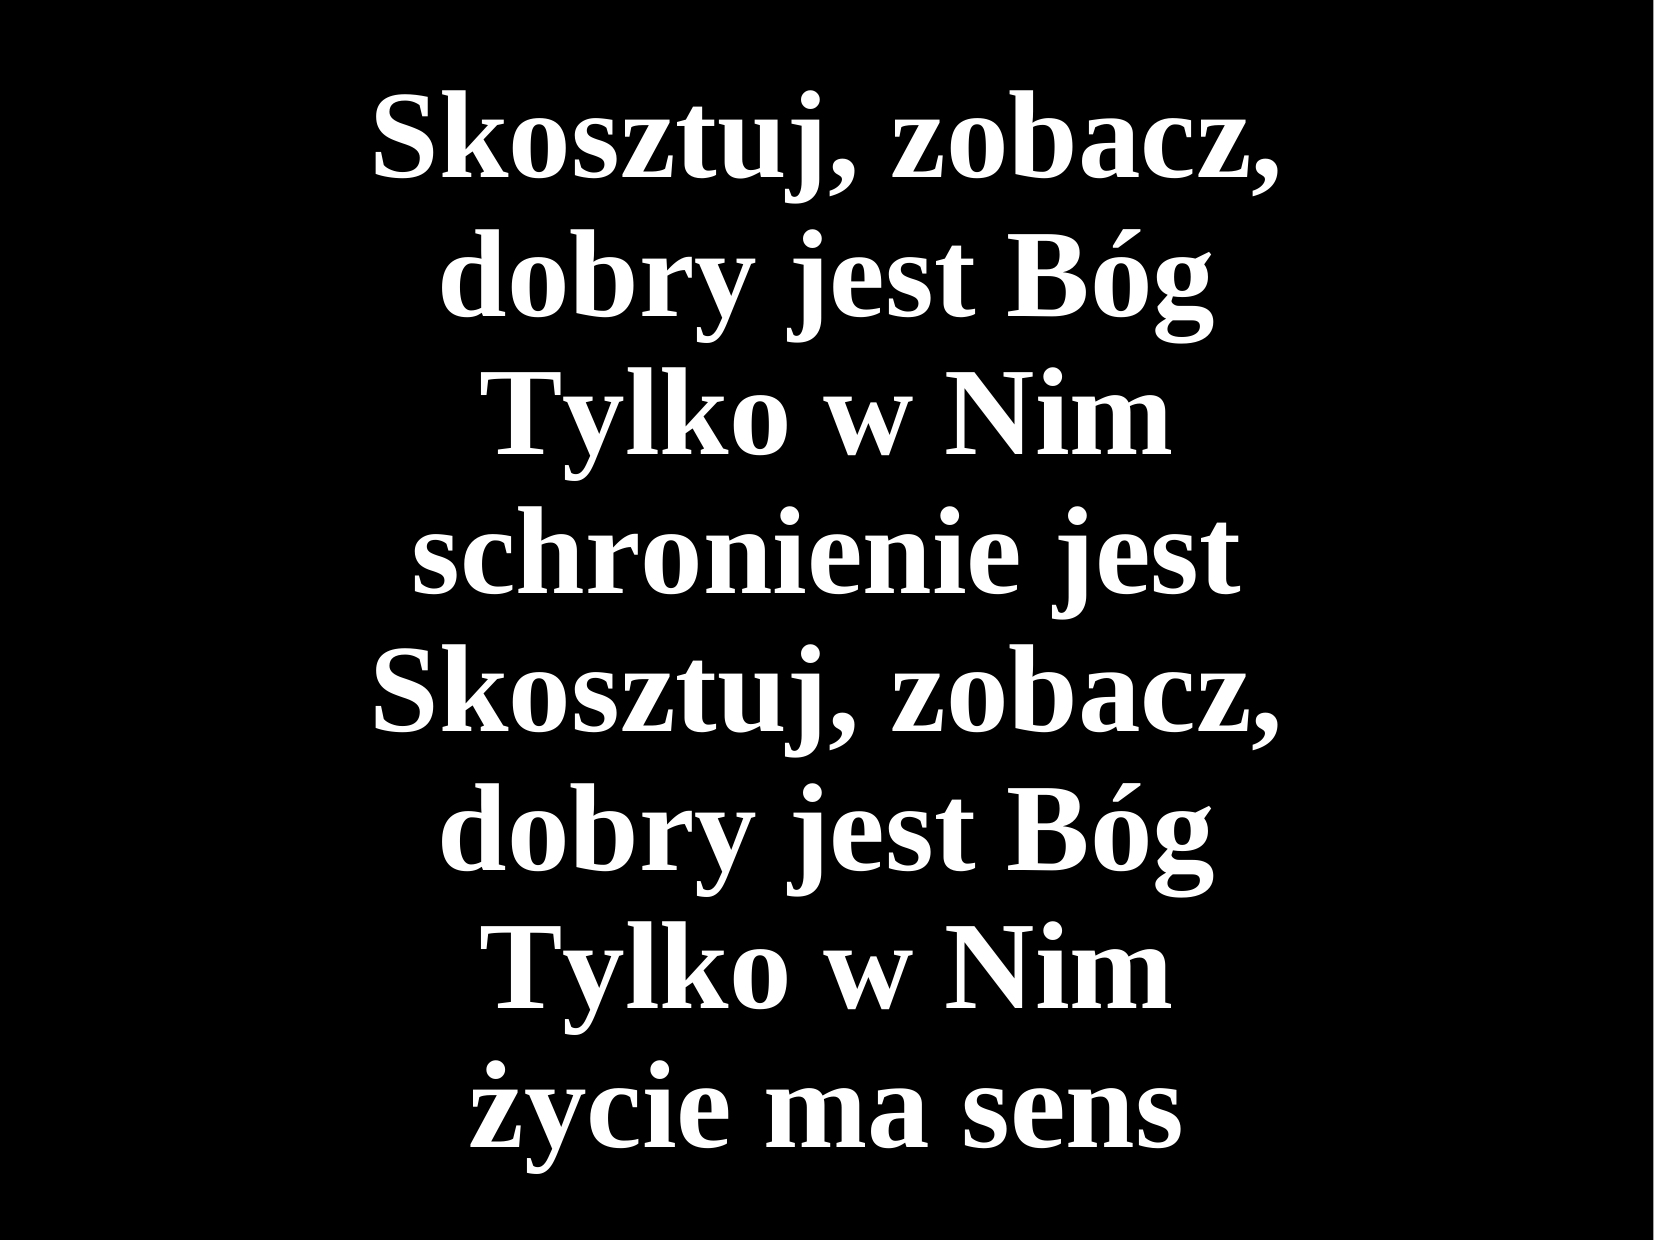

# Skosztuj, zobacz, dobry jest Bóg Tylko w Nim schronienie jest Skosztuj, zobacz, dobry jest Bóg Tylko w Nim życie ma sens